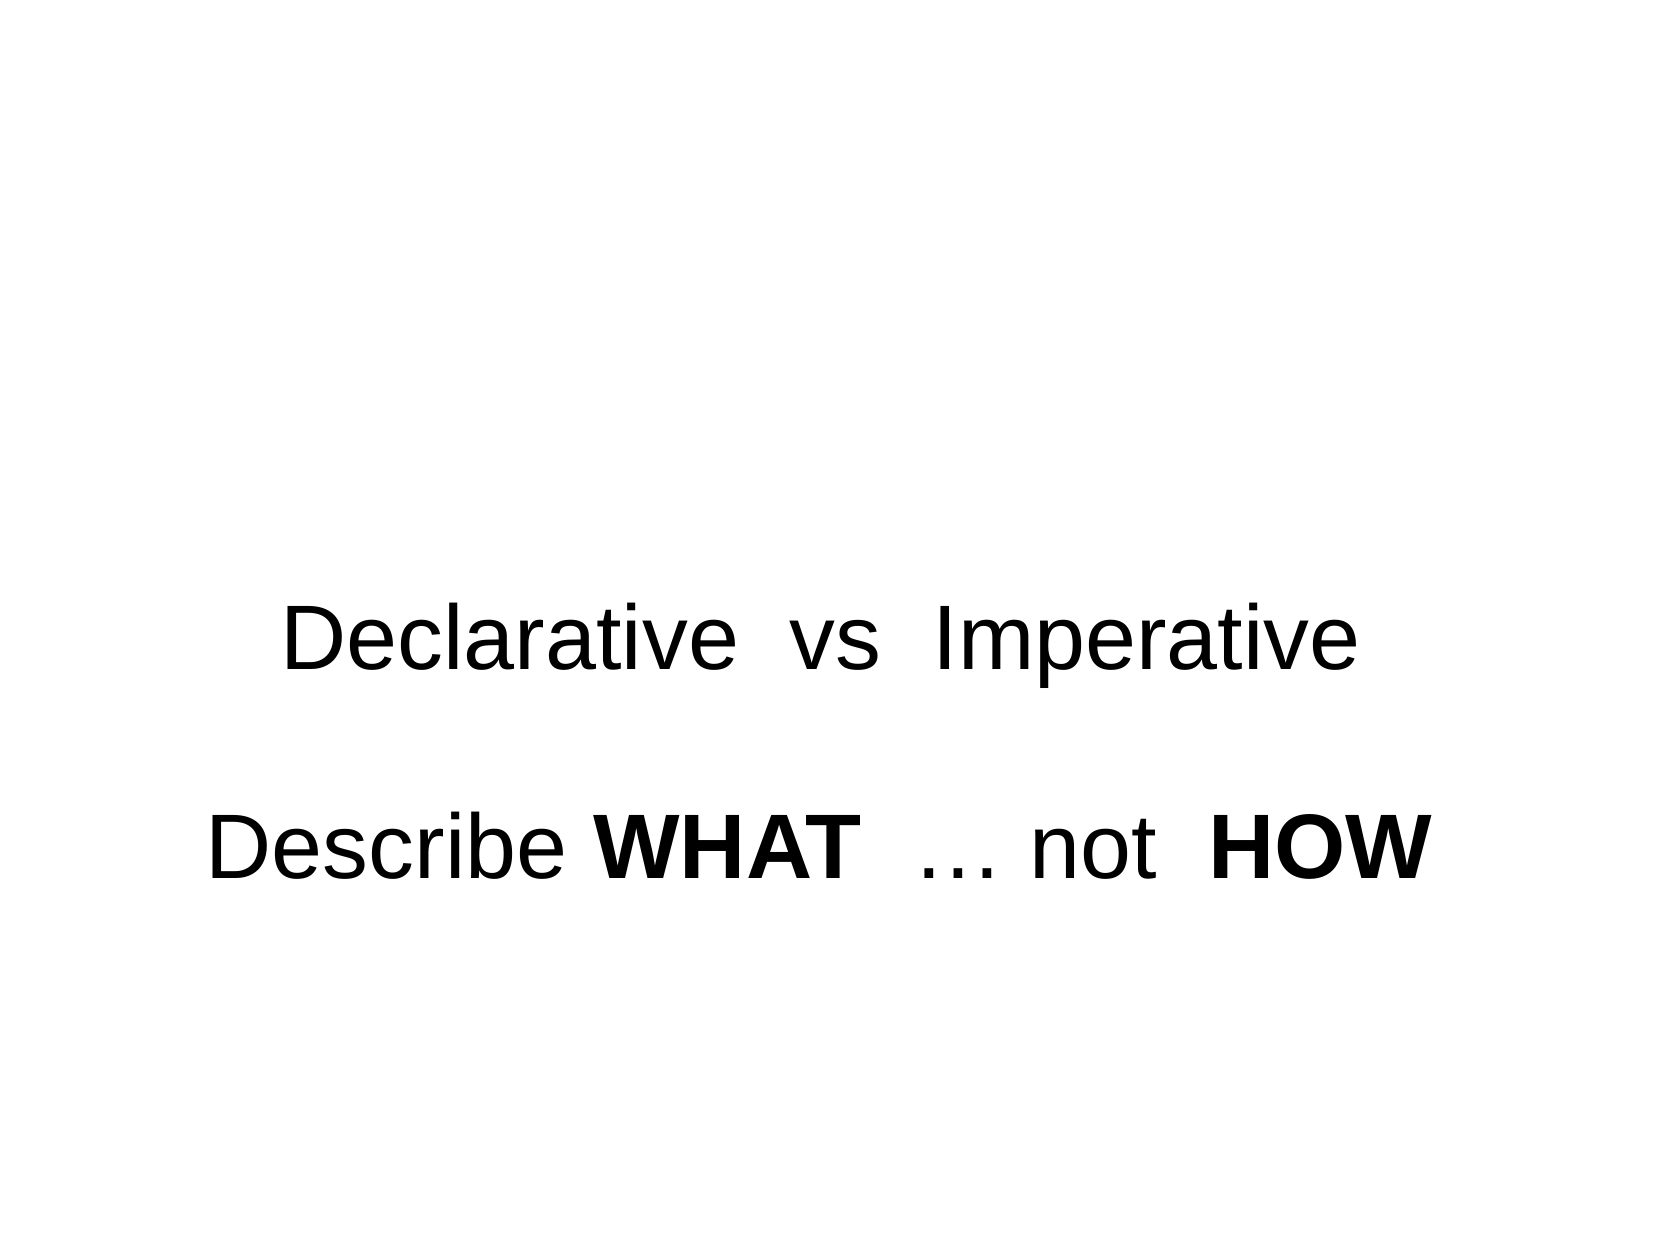

# Declarative vs Imperative
Describe WHAT … not HOW